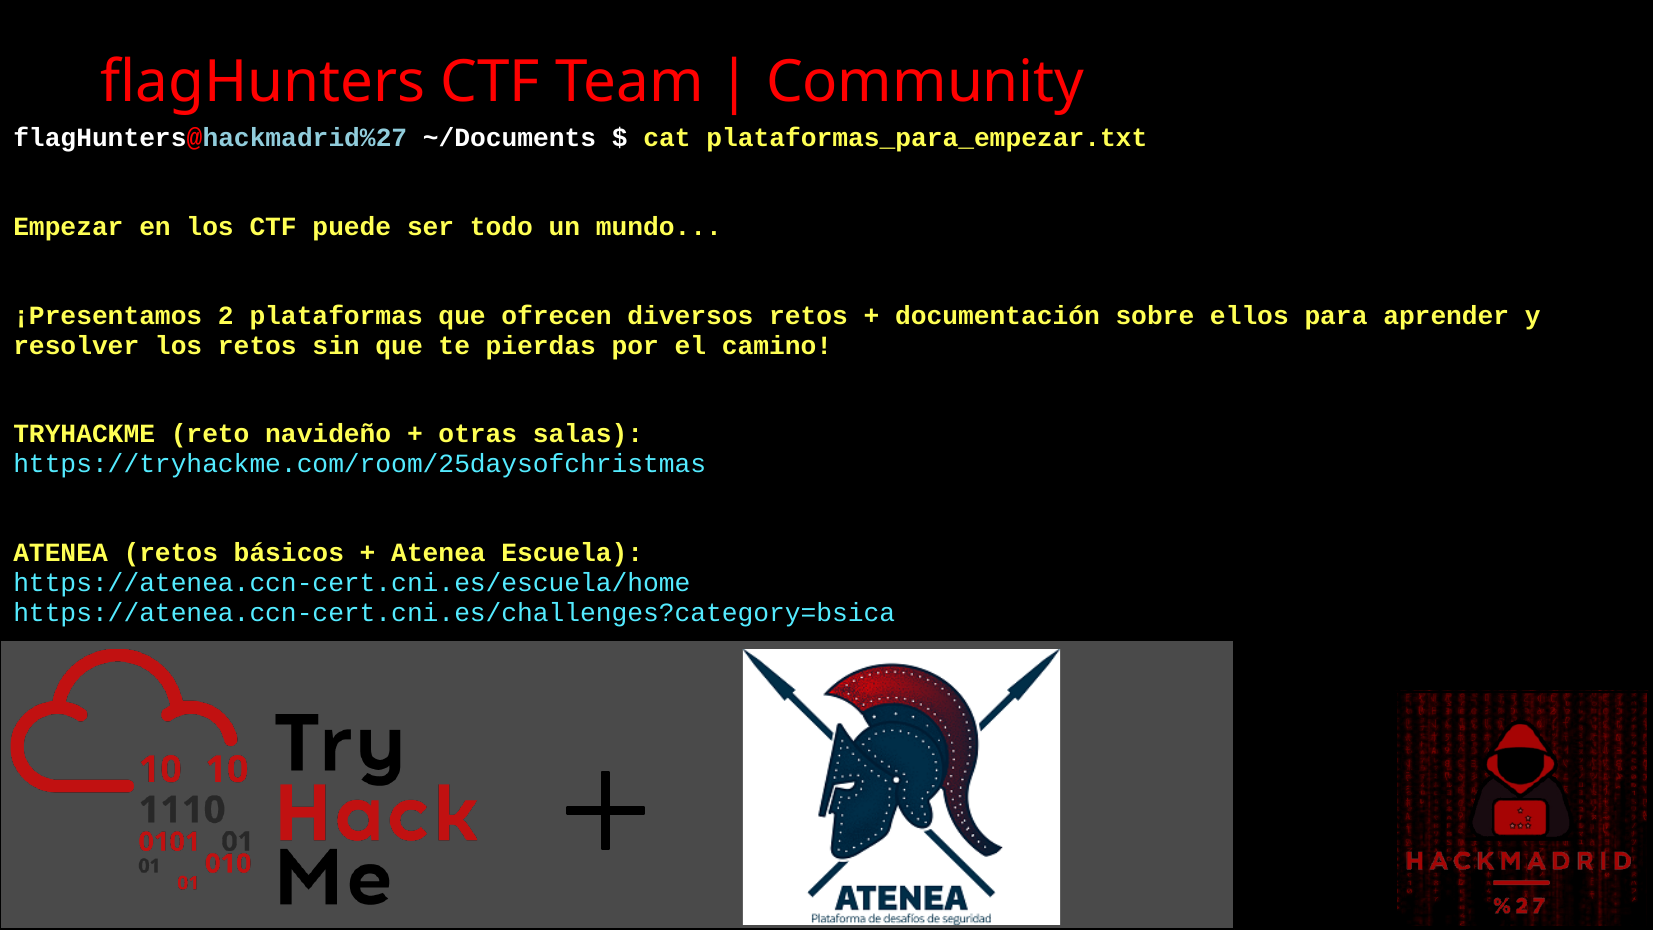

flagHunters CTF Team | Community
# flagHunters@hackmadrid%27 ~/Documents $ cat plataformas_para_empezar.txt Empezar en los CTF puede ser todo un mundo... ¡Presentamos 2 plataformas que ofrecen diversos retos + documentación sobre ellos para aprender y resolver los retos sin que te pierdas por el camino! TRYHACKME (reto navideño + otras salas): https://tryhackme.com/room/25daysofchristmas ATENEA (retos básicos + Atenea Escuela): https://atenea.ccn-cert.cni.es/escuela/home https://atenea.ccn-cert.cni.es/challenges?category=bsica